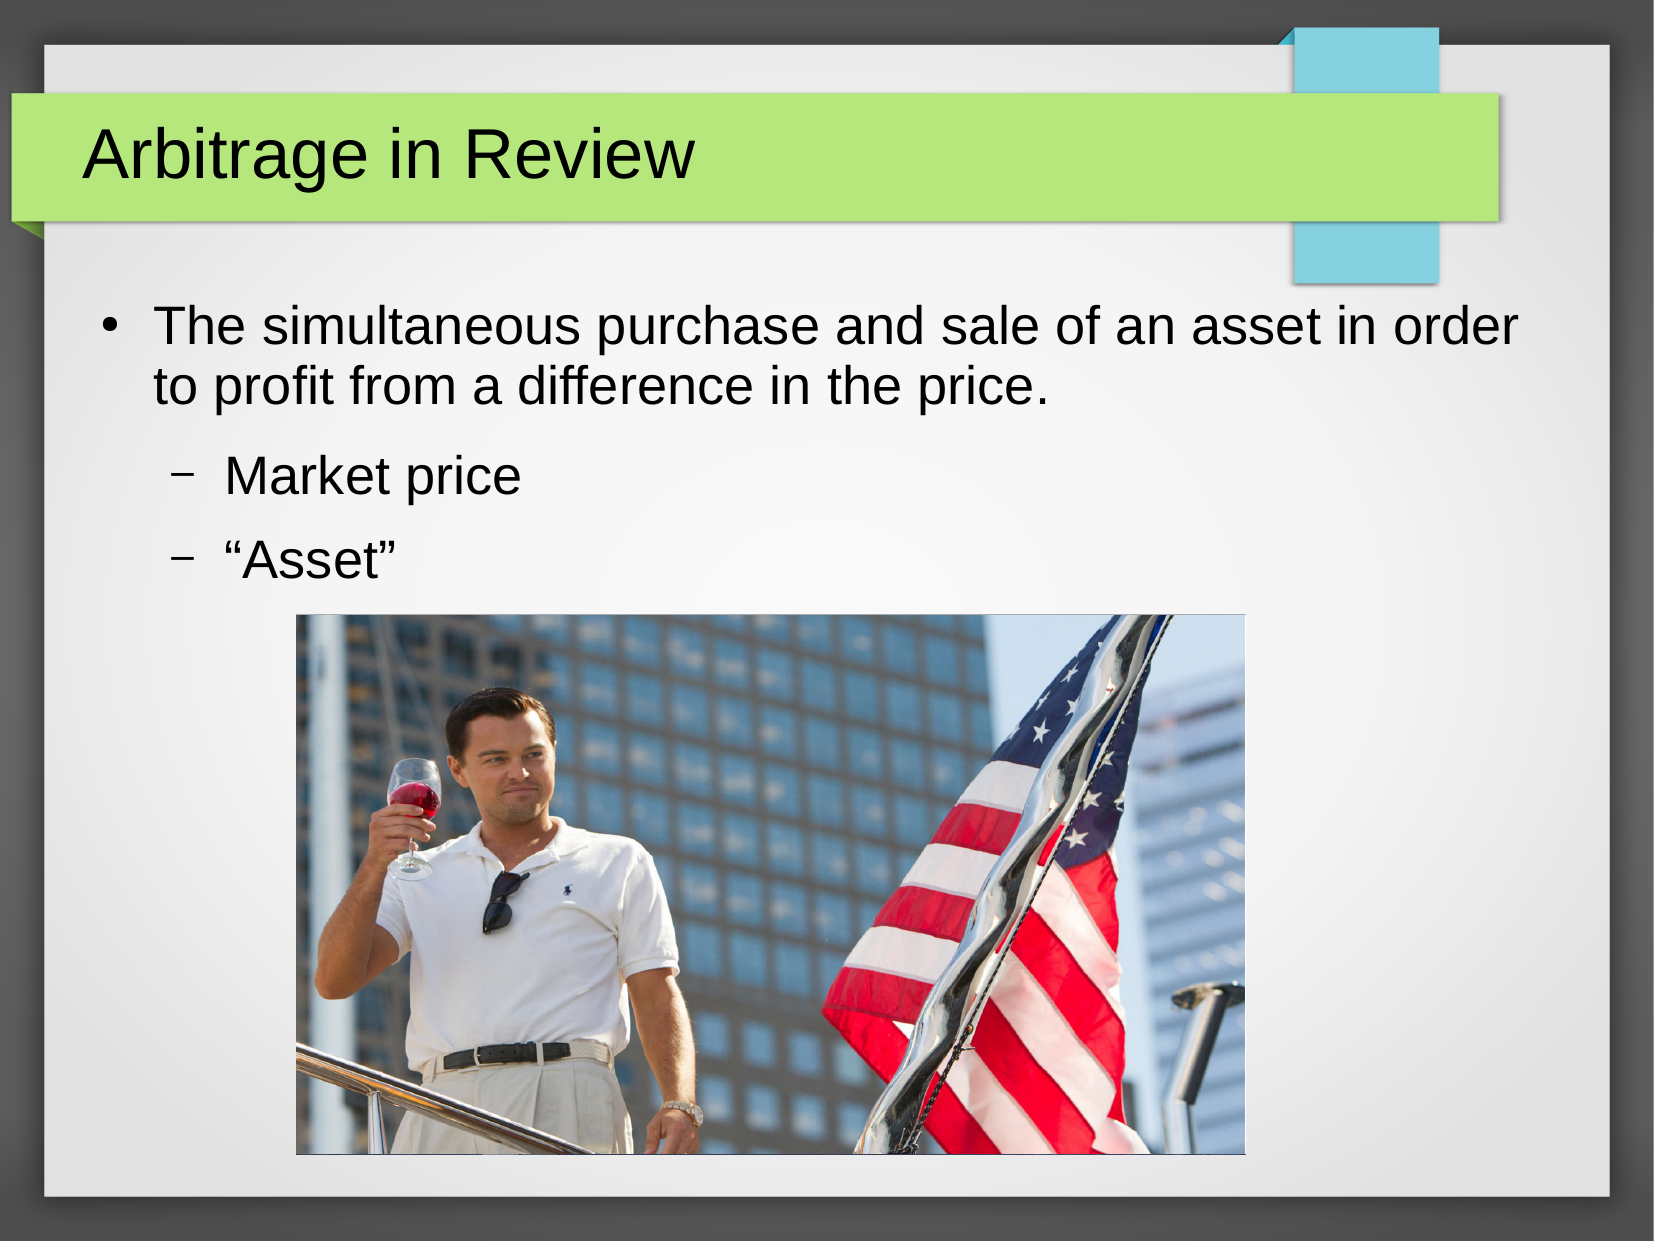

# Arbitrage in Review
The simultaneous purchase and sale of an asset in order to profit from a difference in the price.
Market price
“Asset”